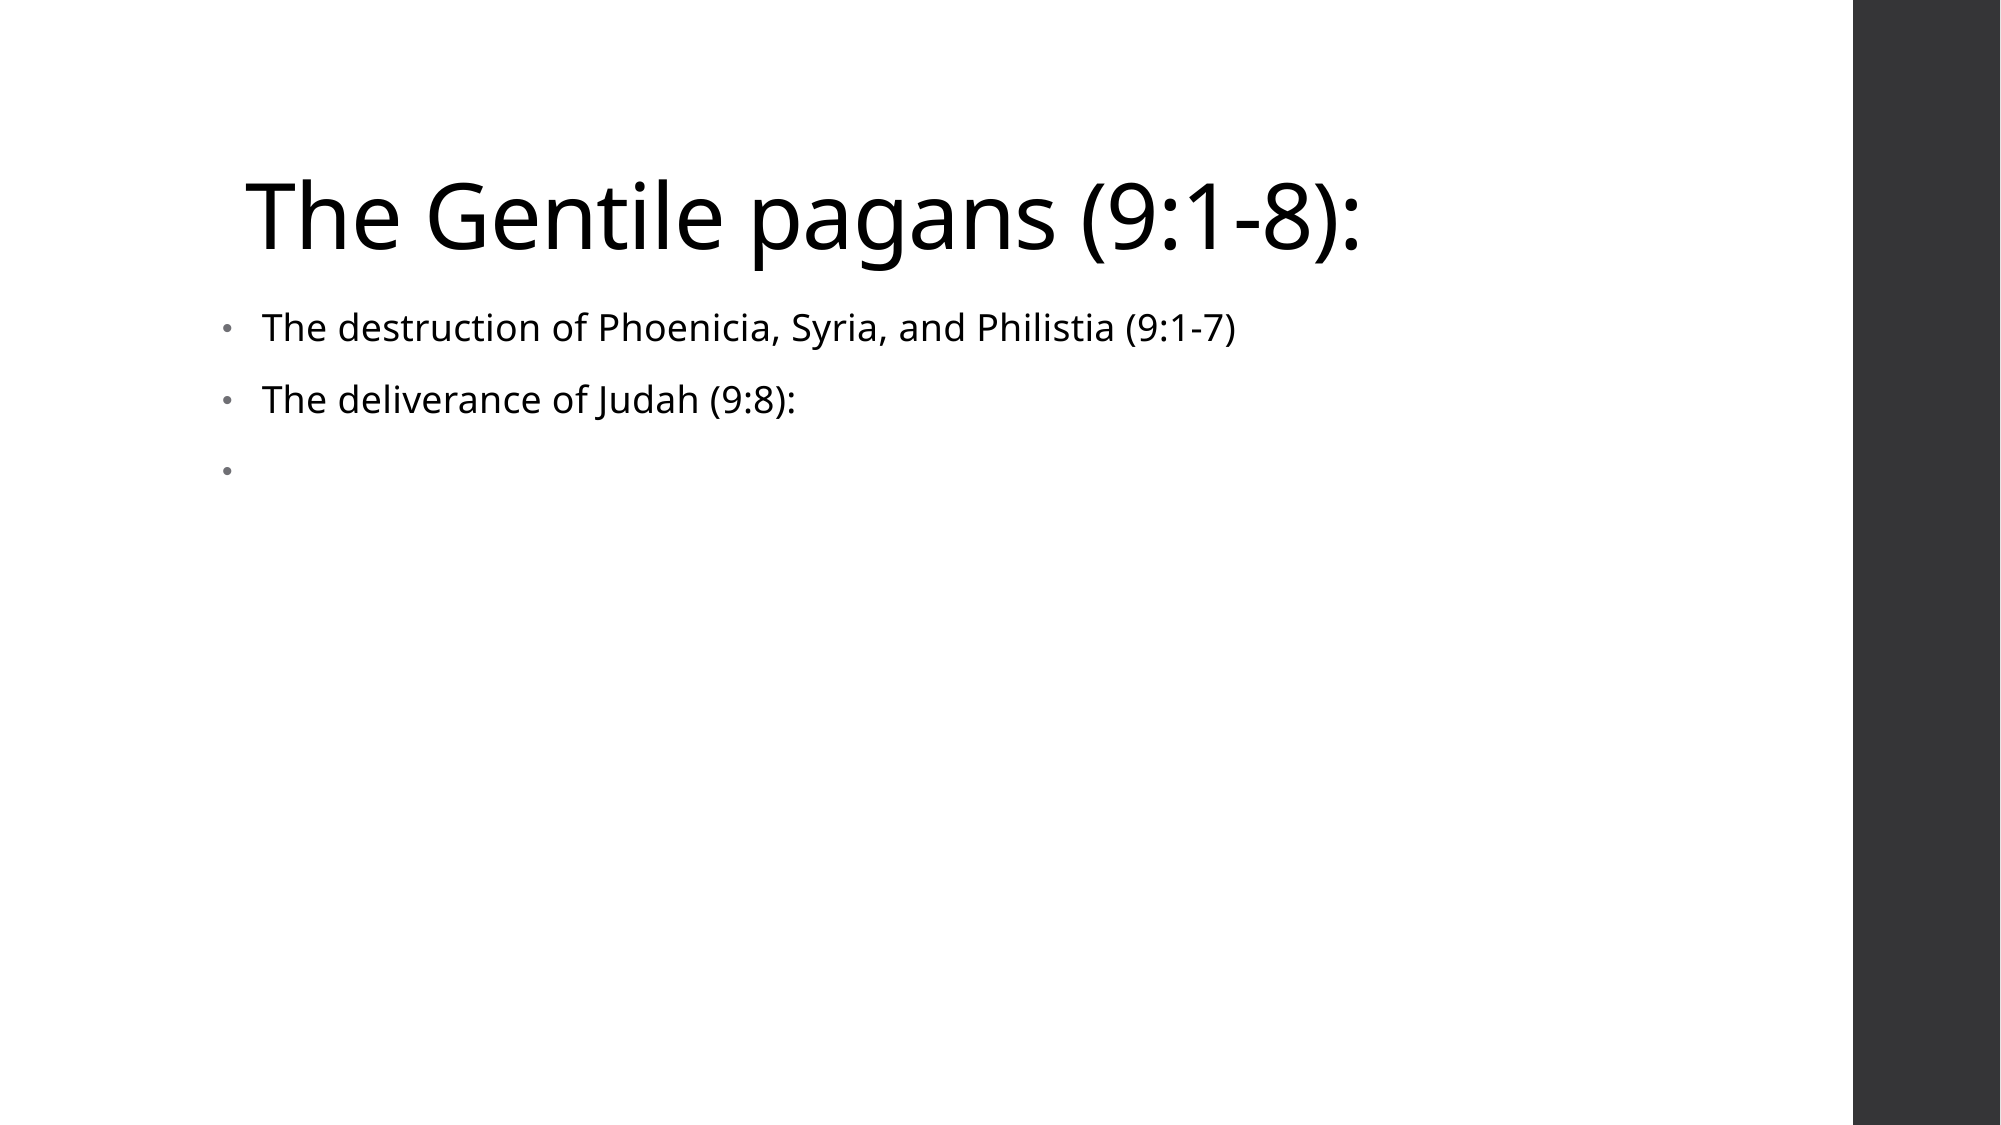

# The Gentile pagans (9:1-8):
 The destruction of Phoenicia, Syria, and Philistia (9:1-7)
 The deliverance of Judah (9:8):